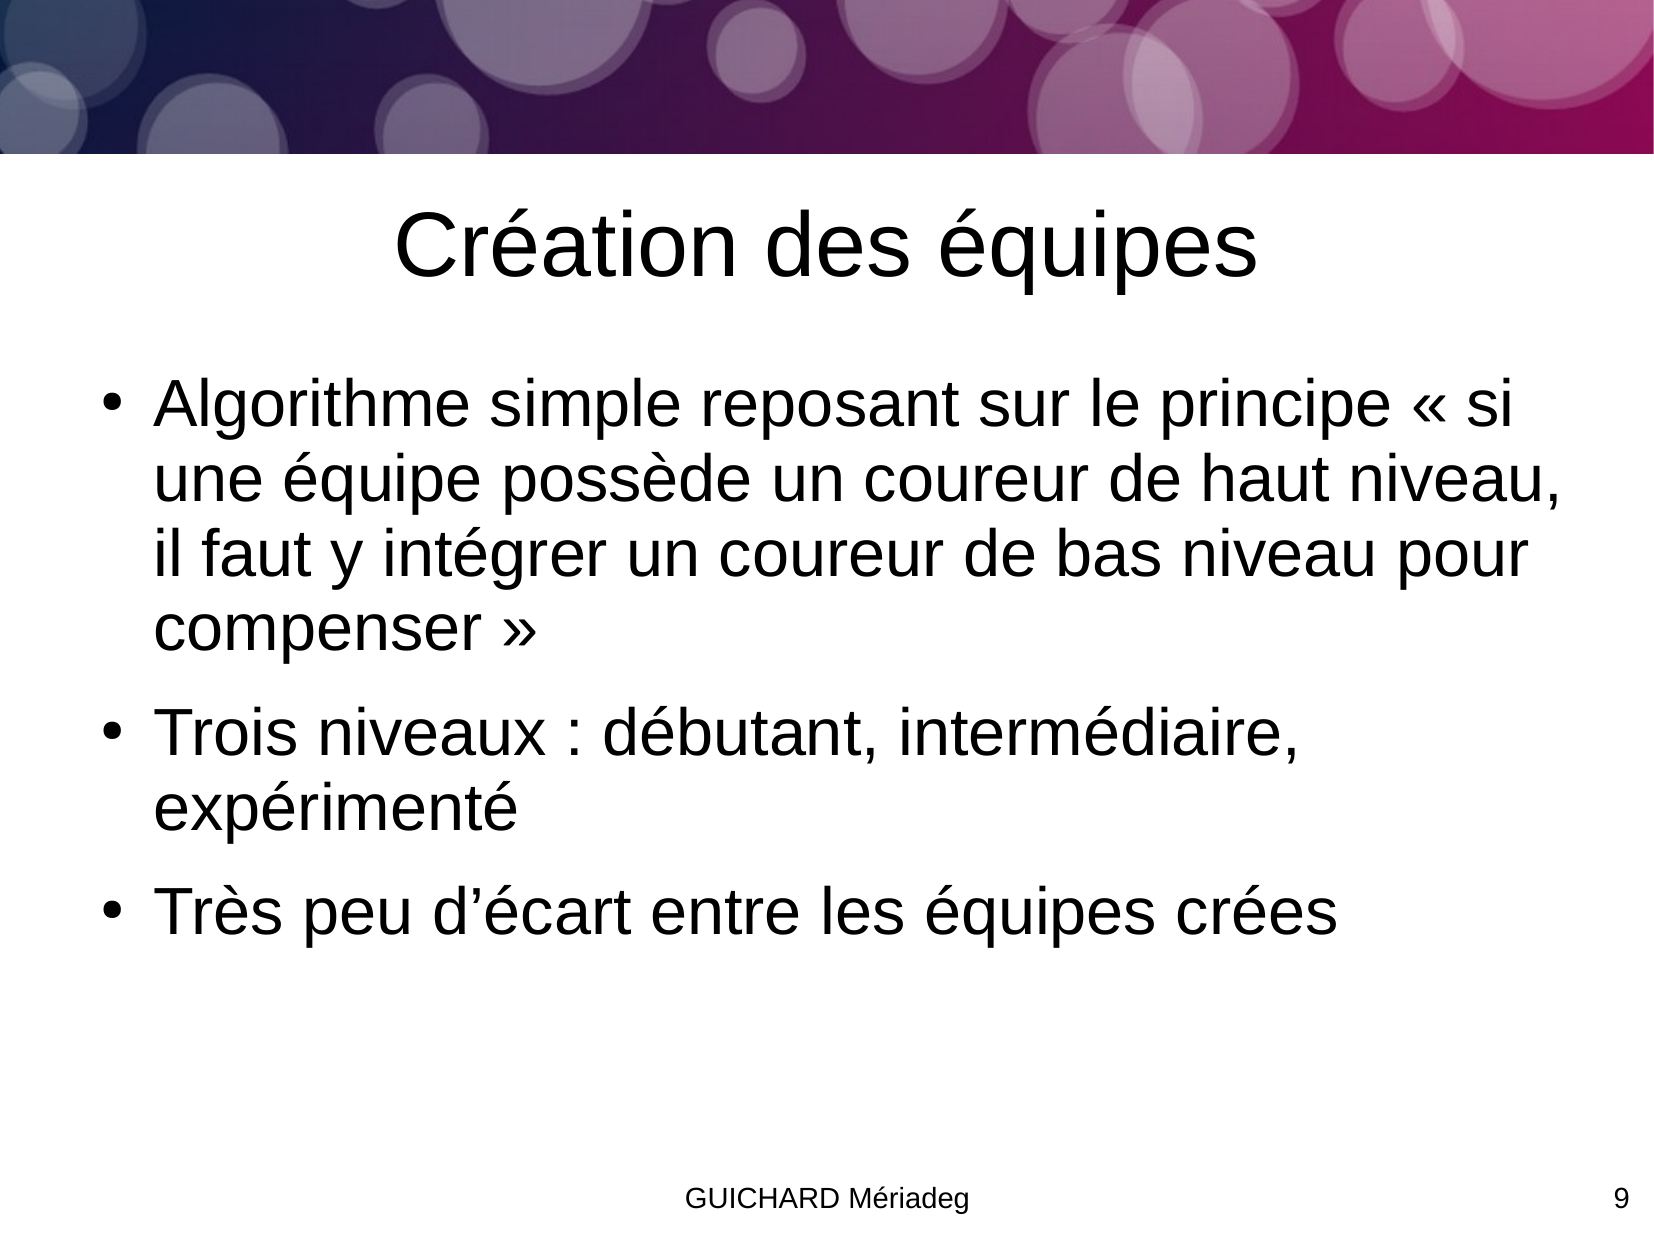

# Création des équipes
Algorithme simple reposant sur le principe « si une équipe possède un coureur de haut niveau, il faut y intégrer un coureur de bas niveau pour compenser »
Trois niveaux : débutant, intermédiaire, expérimenté
Très peu d’écart entre les équipes crées
GUICHARD Mériadeg
9